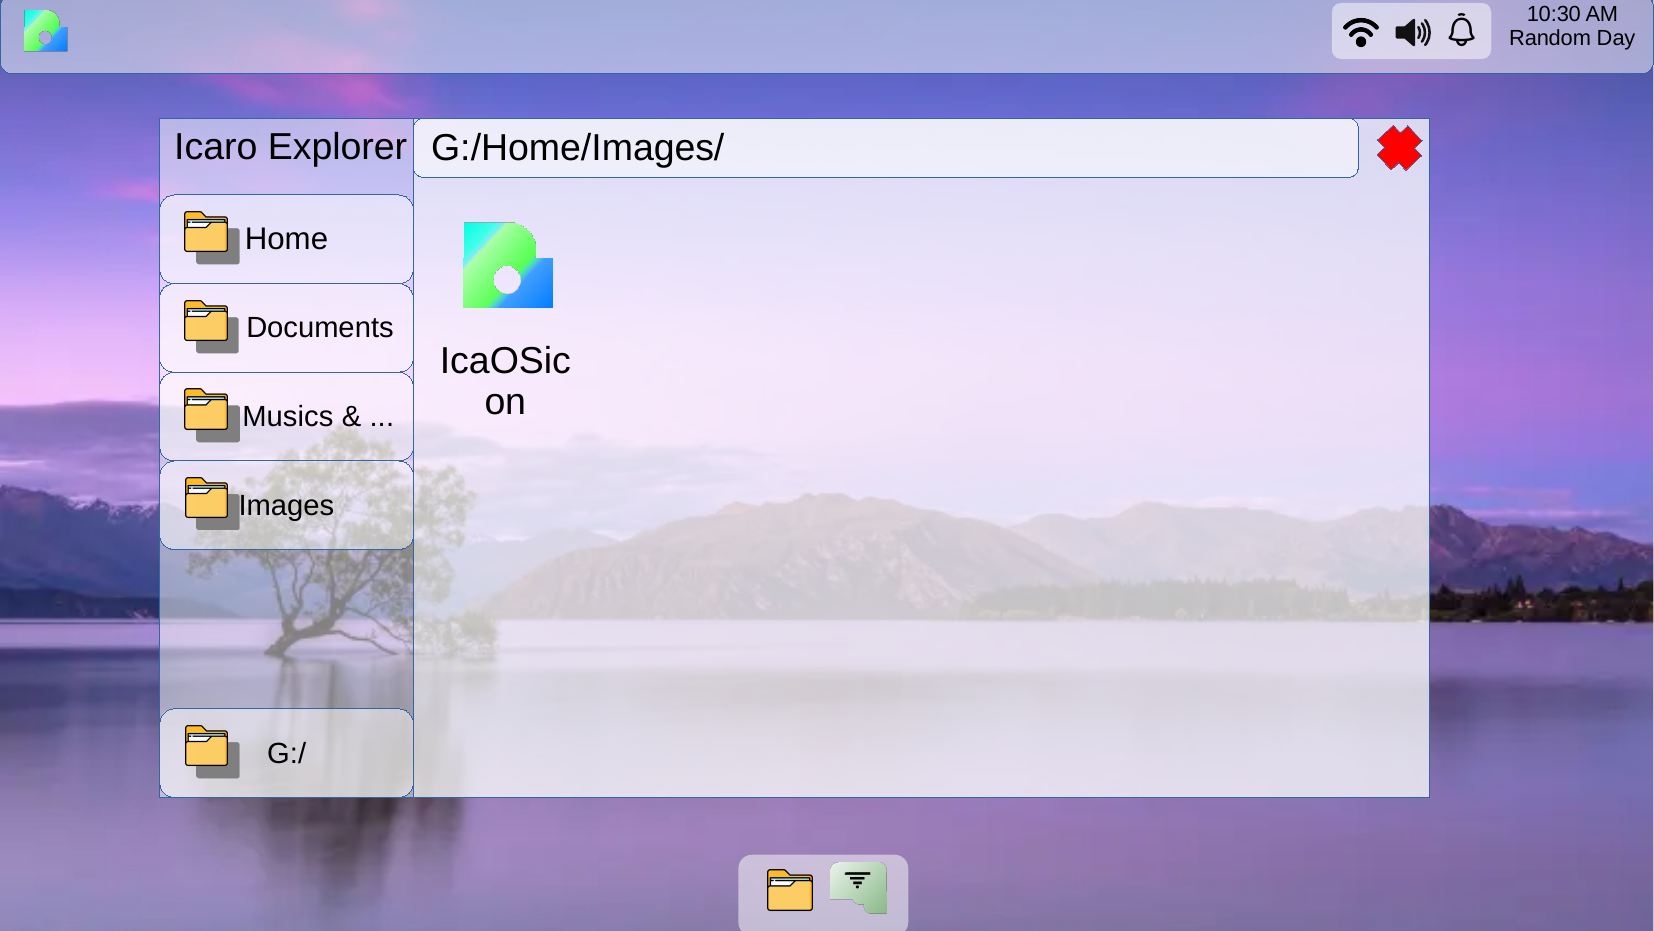

10:30 AM
Random Day
Icaro Explorer
G:/Home/Images/
Home
Documents
IcaOSicon
Musics & ...
Images
G:/